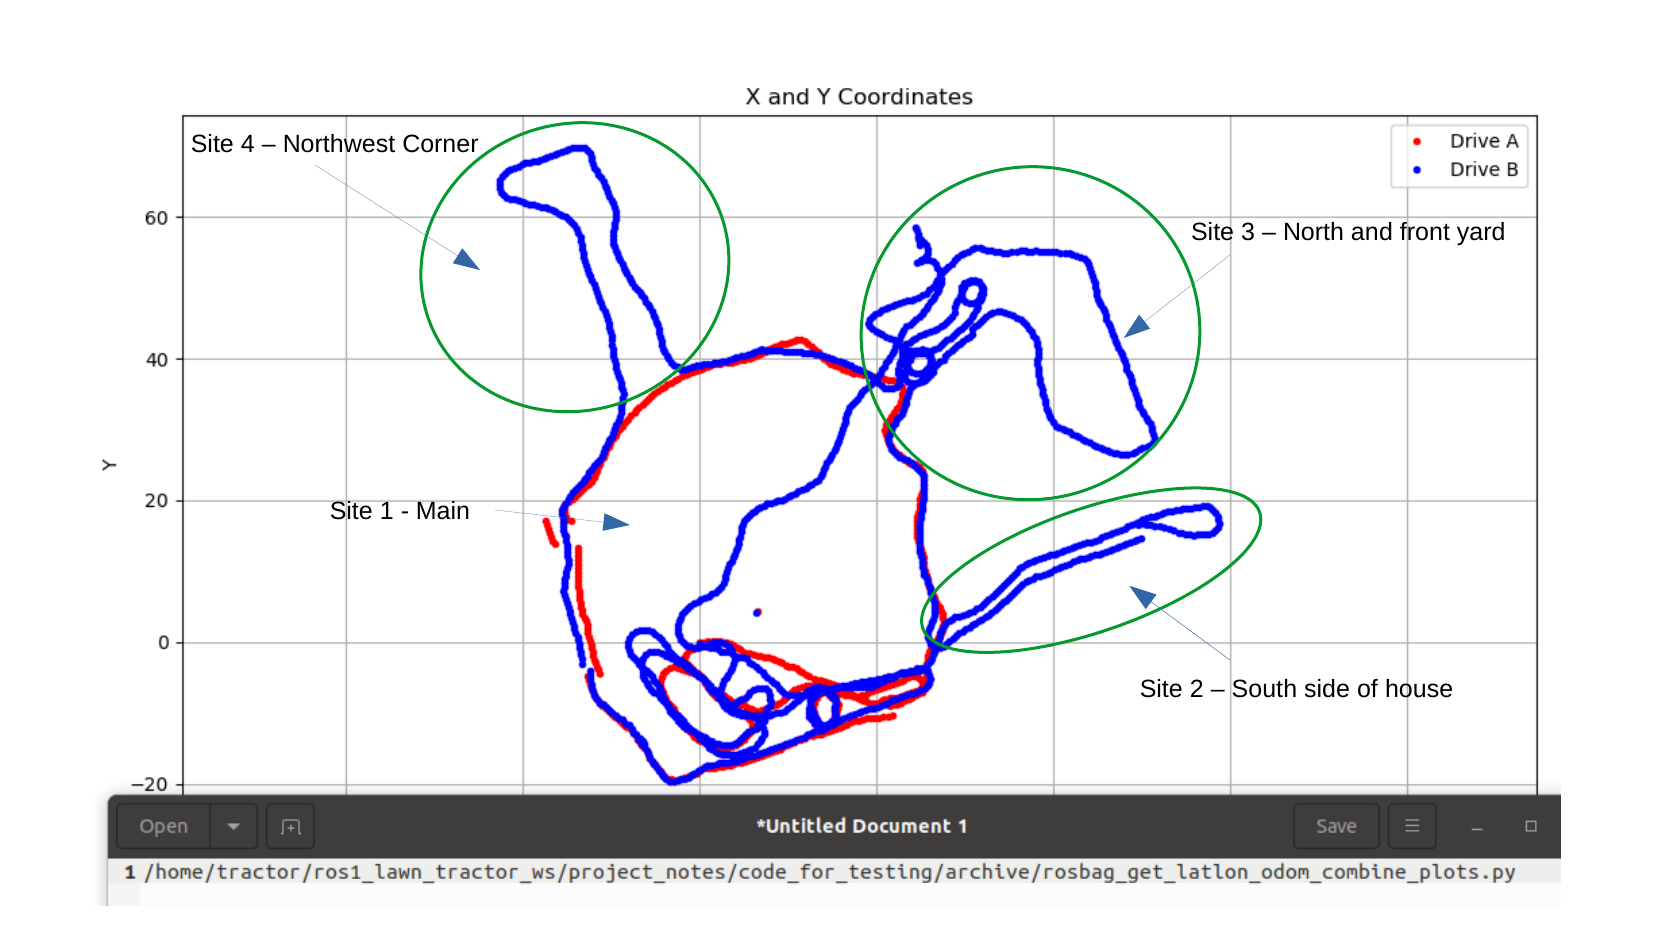

Site 4 – Northwest Corner
Site 3 – North and front yard
Site 1 - Main
Site 2 – South side of house